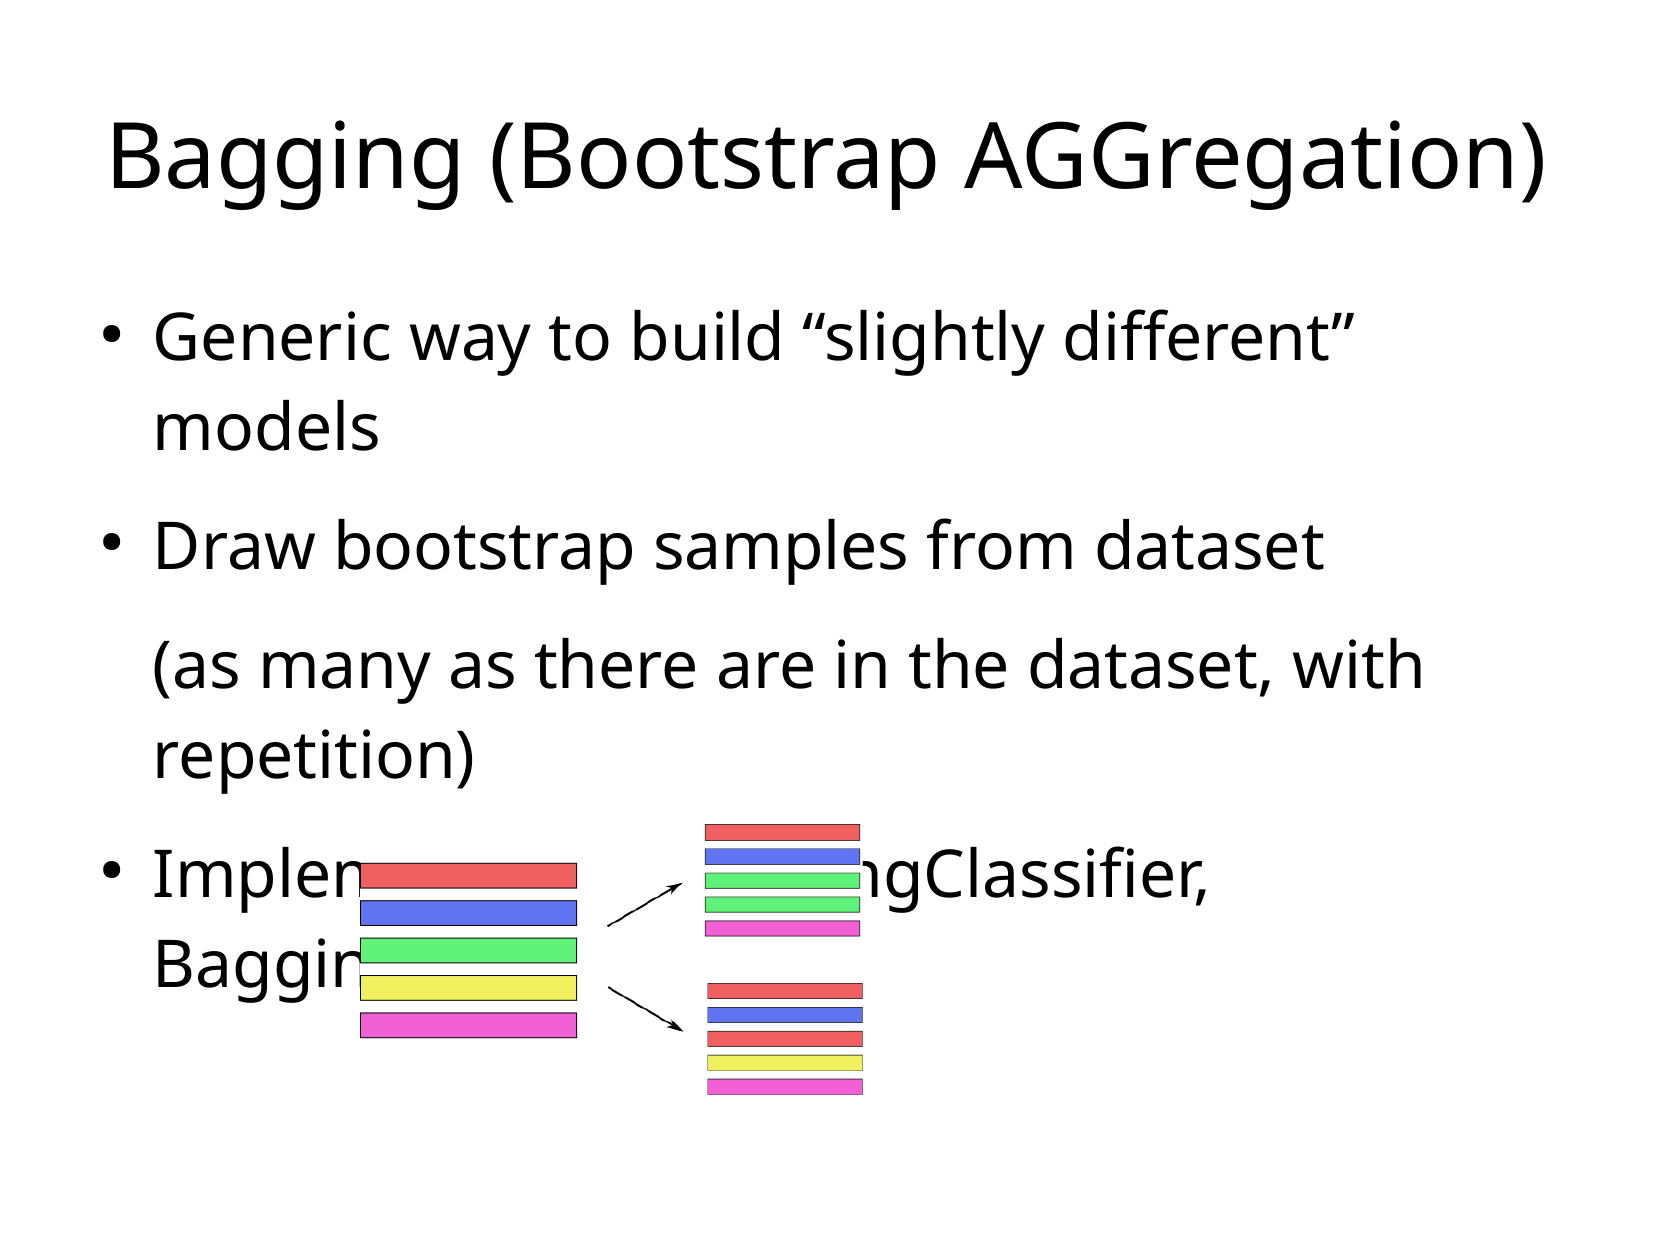

# Bagging (Bootstrap AGGregation)
Generic way to build “slightly different” models
Draw bootstrap samples from dataset
(as many as there are in the dataset, with repetition)
Implemented in BaggingClassifier, BaggingRegressor